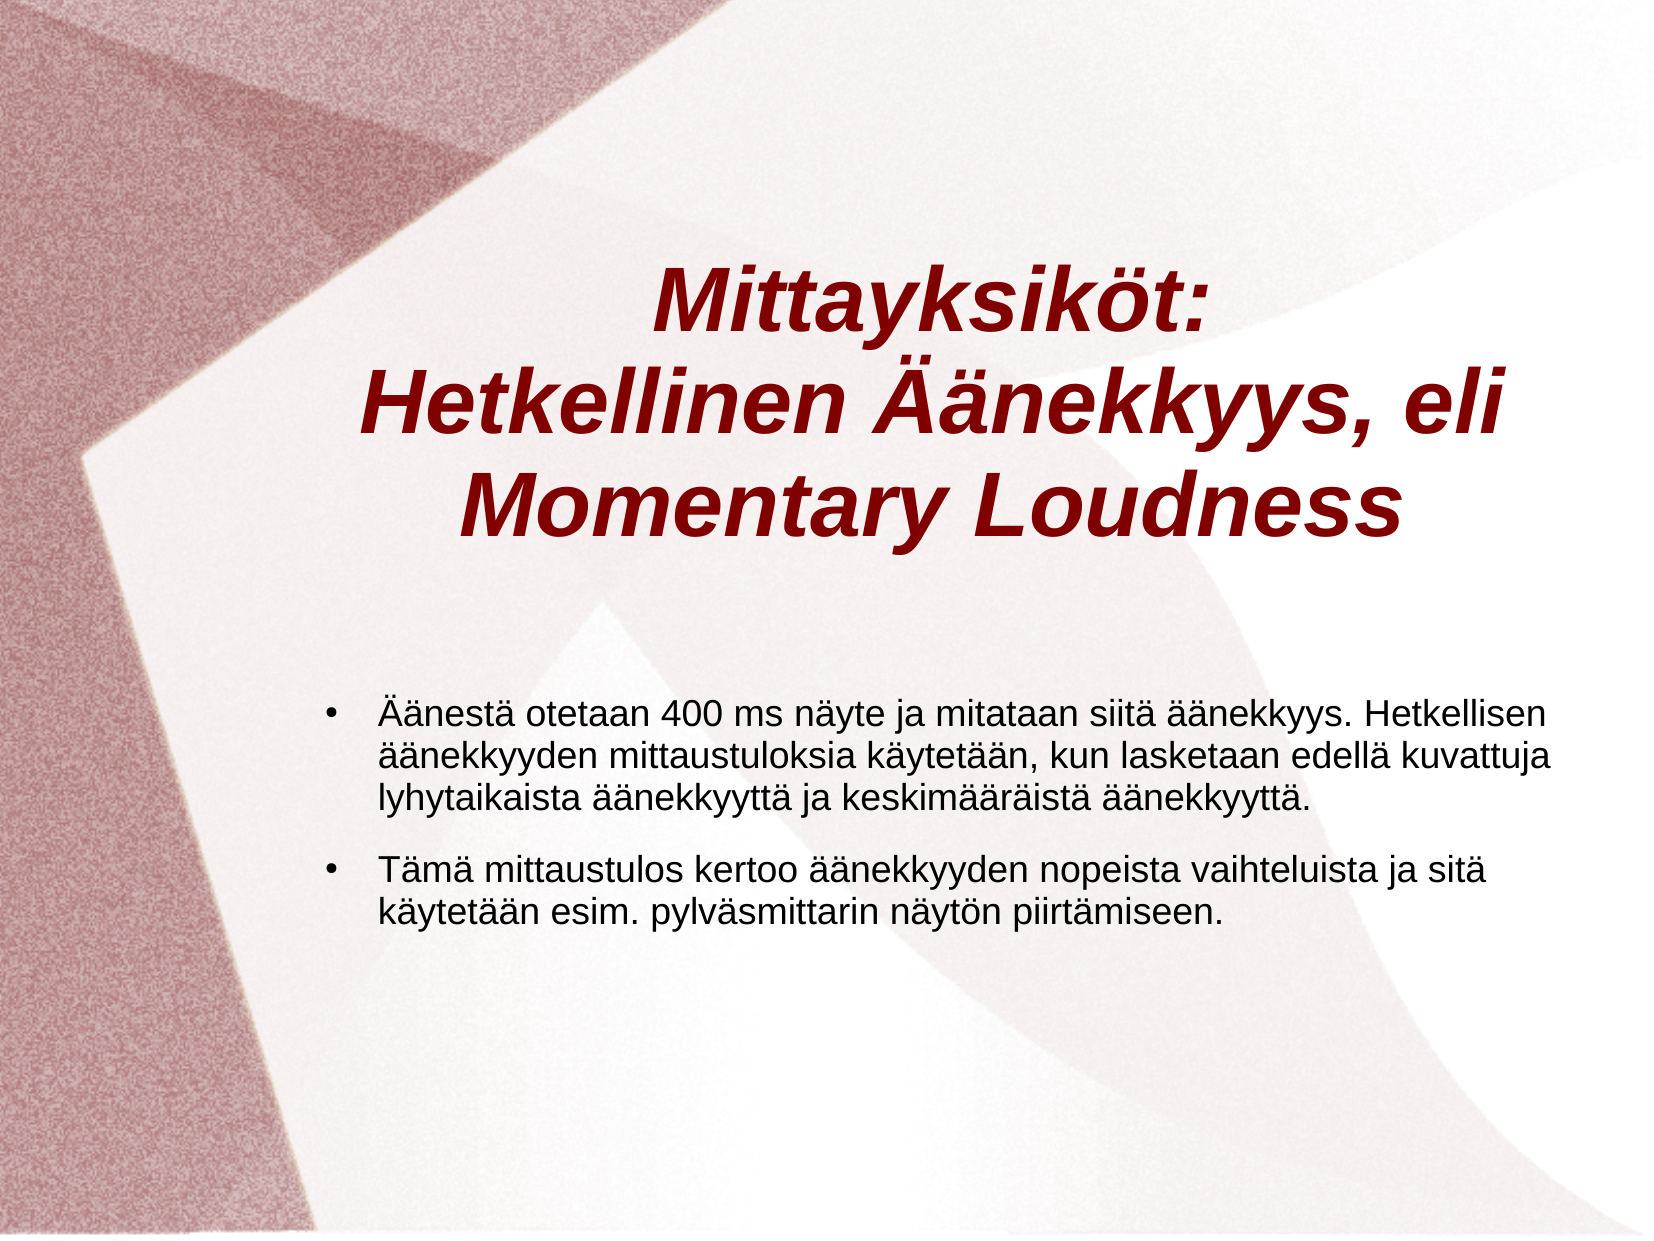

# Mittayksiköt: Hetkellinen Äänekkyys, eli Momentary Loudness
Äänestä otetaan 400 ms näyte ja mitataan siitä äänekkyys. Hetkellisen äänekkyyden mittaustuloksia käytetään, kun lasketaan edellä kuvattuja lyhytaikaista äänekkyyttä ja keskimääräistä äänekkyyttä.
Tämä mittaustulos kertoo äänekkyyden nopeista vaihteluista ja sitä käytetään esim. pylväsmittarin näytön piirtämiseen.